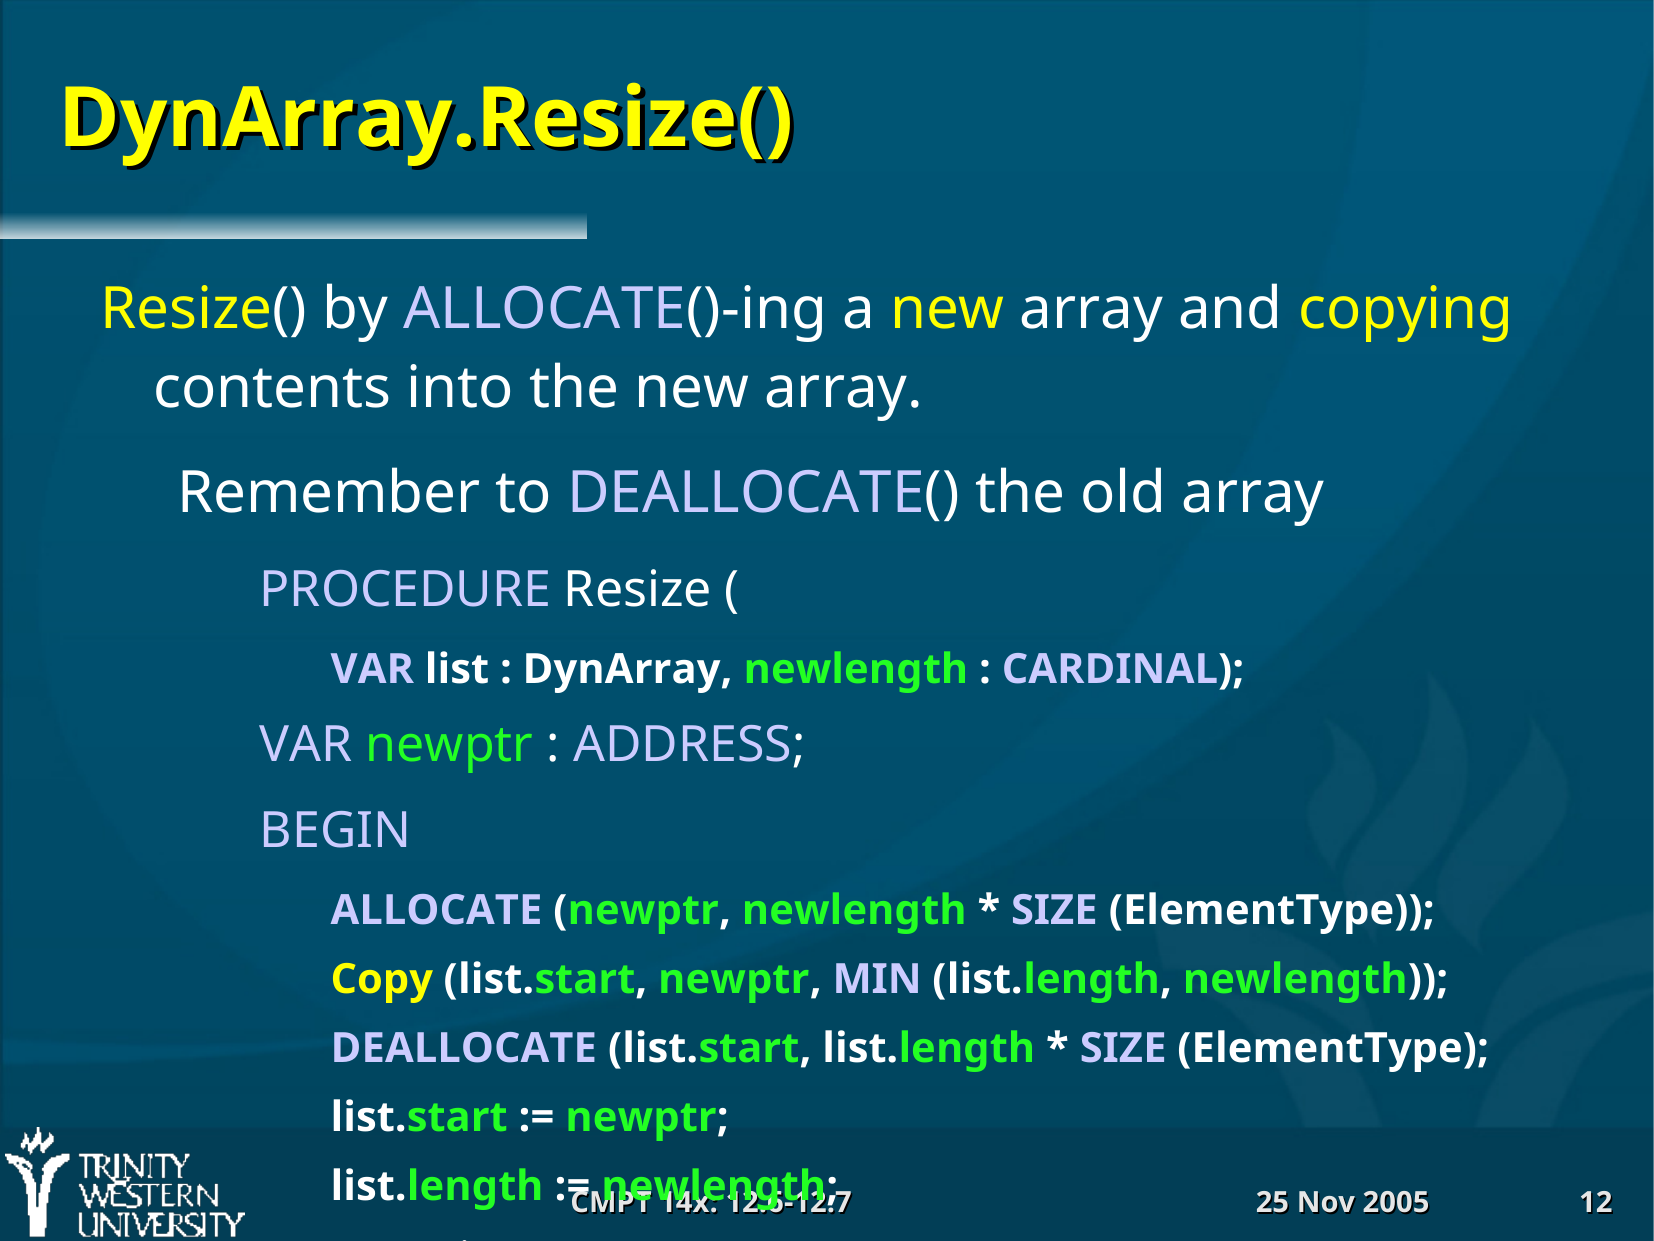

# DynArray.Resize()
Resize() by ALLOCATE()-ing a new array and copying contents into the new array.
Remember to DEALLOCATE() the old array
PROCEDURE Resize (
VAR list : DynArray, newlength : CARDINAL);
VAR newptr : ADDRESS;
BEGIN
ALLOCATE (newptr, newlength * SIZE (ElementType));
Copy (list.start, newptr, MIN (list.length, newlength));
DEALLOCATE (list.start, list.length * SIZE (ElementType);
list.start := newptr;
list.length := newlength;
END Resize;
CMPT 14x: 12.6-12.7
25 Nov 2005
12